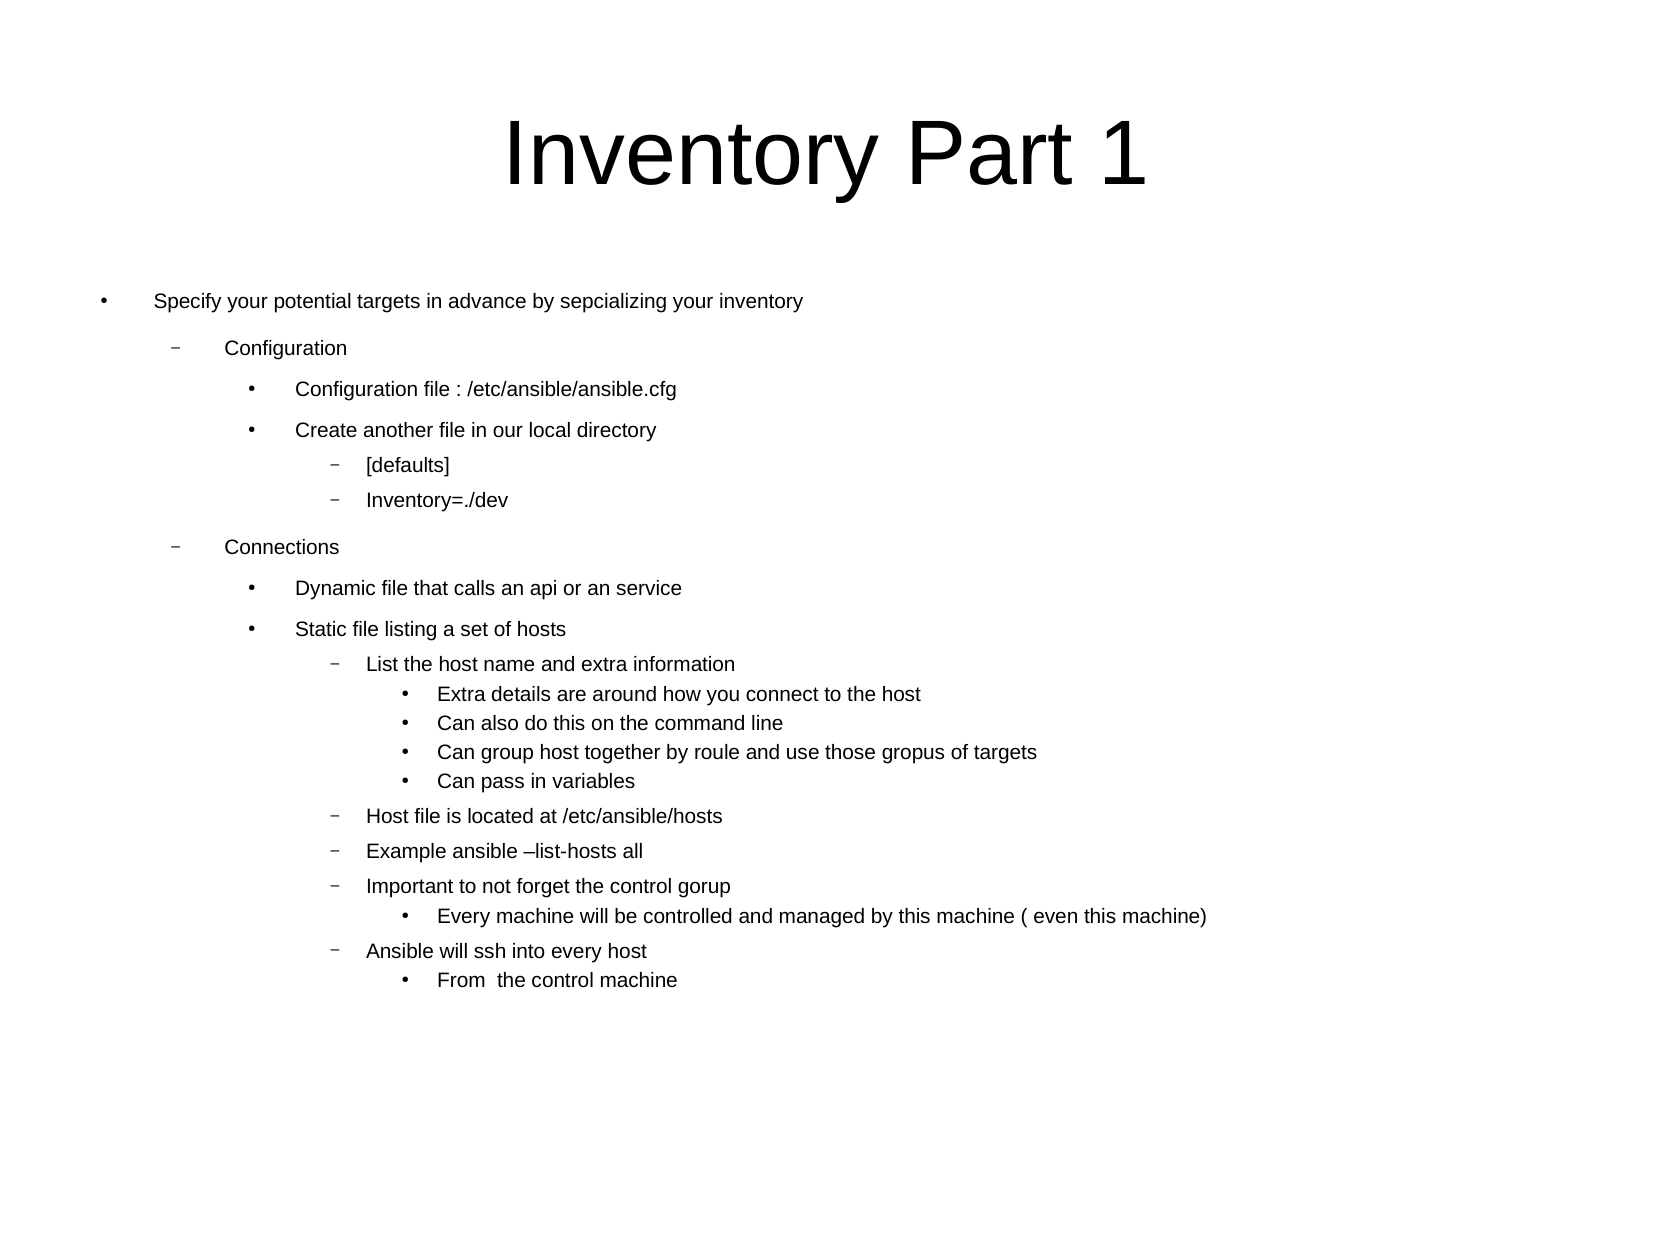

# Inventory Part 1
Specify your potential targets in advance by sepcializing your inventory
Configuration
Configuration file : /etc/ansible/ansible.cfg
Create another file in our local directory
[defaults]
Inventory=./dev
Connections
Dynamic file that calls an api or an service
Static file listing a set of hosts
List the host name and extra information
Extra details are around how you connect to the host
Can also do this on the command line
Can group host together by roule and use those gropus of targets
Can pass in variables
Host file is located at /etc/ansible/hosts
Example ansible –list-hosts all
Important to not forget the control gorup
Every machine will be controlled and managed by this machine ( even this machine)
Ansible will ssh into every host
From the control machine